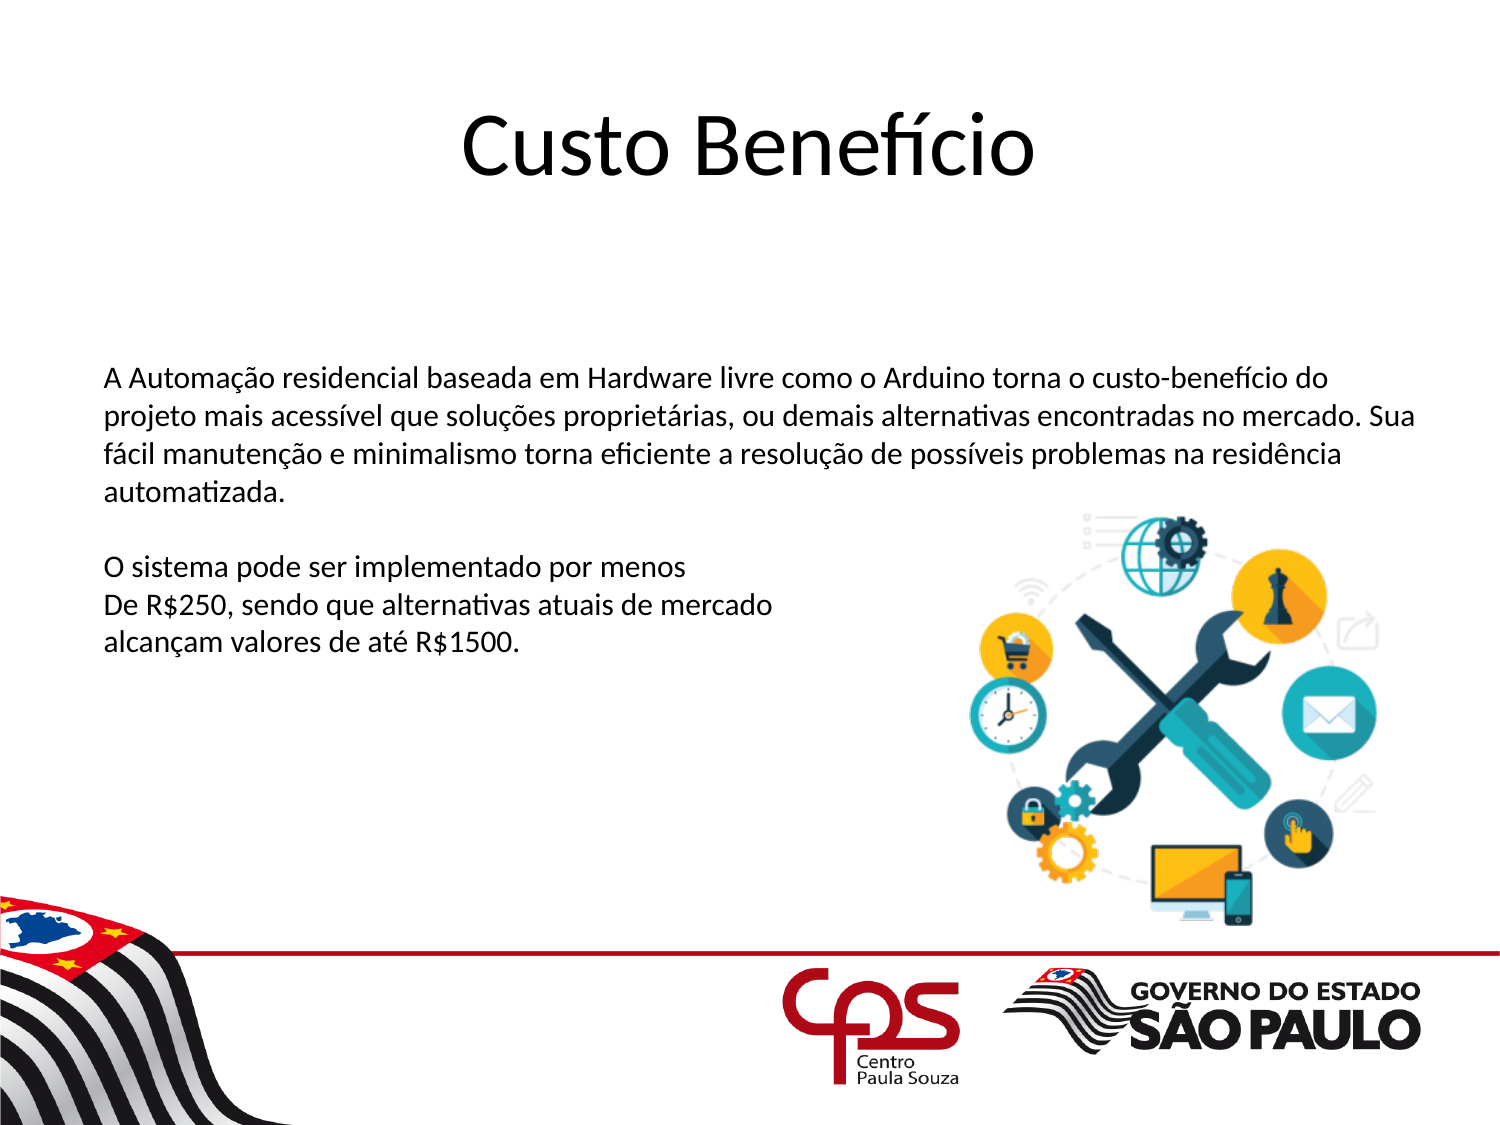

# Custo Benefício
A Automação residencial baseada em Hardware livre como o Arduino torna o custo-benefício do projeto mais acessível que soluções proprietárias, ou demais alternativas encontradas no mercado. Sua fácil manutenção e minimalismo torna eficiente a resolução de possíveis problemas na residência automatizada.
O sistema pode ser implementado por menos
De R$250, sendo que alternativas atuais de mercado
alcançam valores de até R$1500.